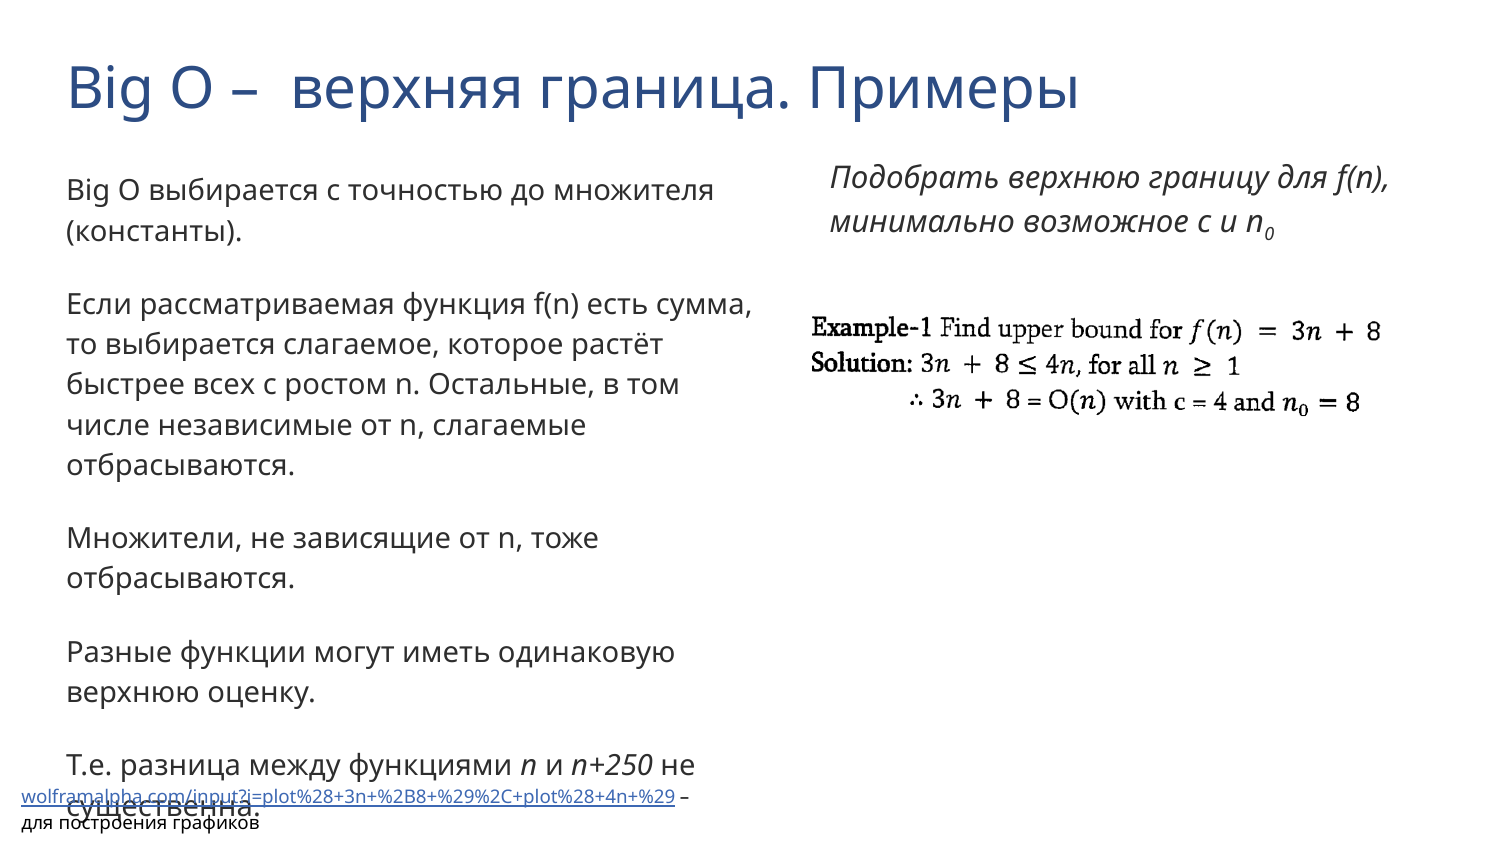

# Big O – верхняя граница. Примеры
Подобрать верхнюю границу для f(n), минимально возможное c и n0
Big O выбирается с точностью до множителя (константы).
Если рассматриваемая функция f(n) есть сумма, то выбирается слагаемое, которое растёт быстрее всех с ростом n. Остальные, в том числе независимые от n, слагаемые отбрасываются.
Множители, не зависящие от n, тоже отбрасываются.
Разные функции могут иметь одинаковую верхнюю оценку.
Т.е. разница между функциями n и n+250 не существенна.
wolframalpha.com/input?i=plot%28+3n+%2B8+%29%2C+plot%28+4n+%29 –
для построения графиков